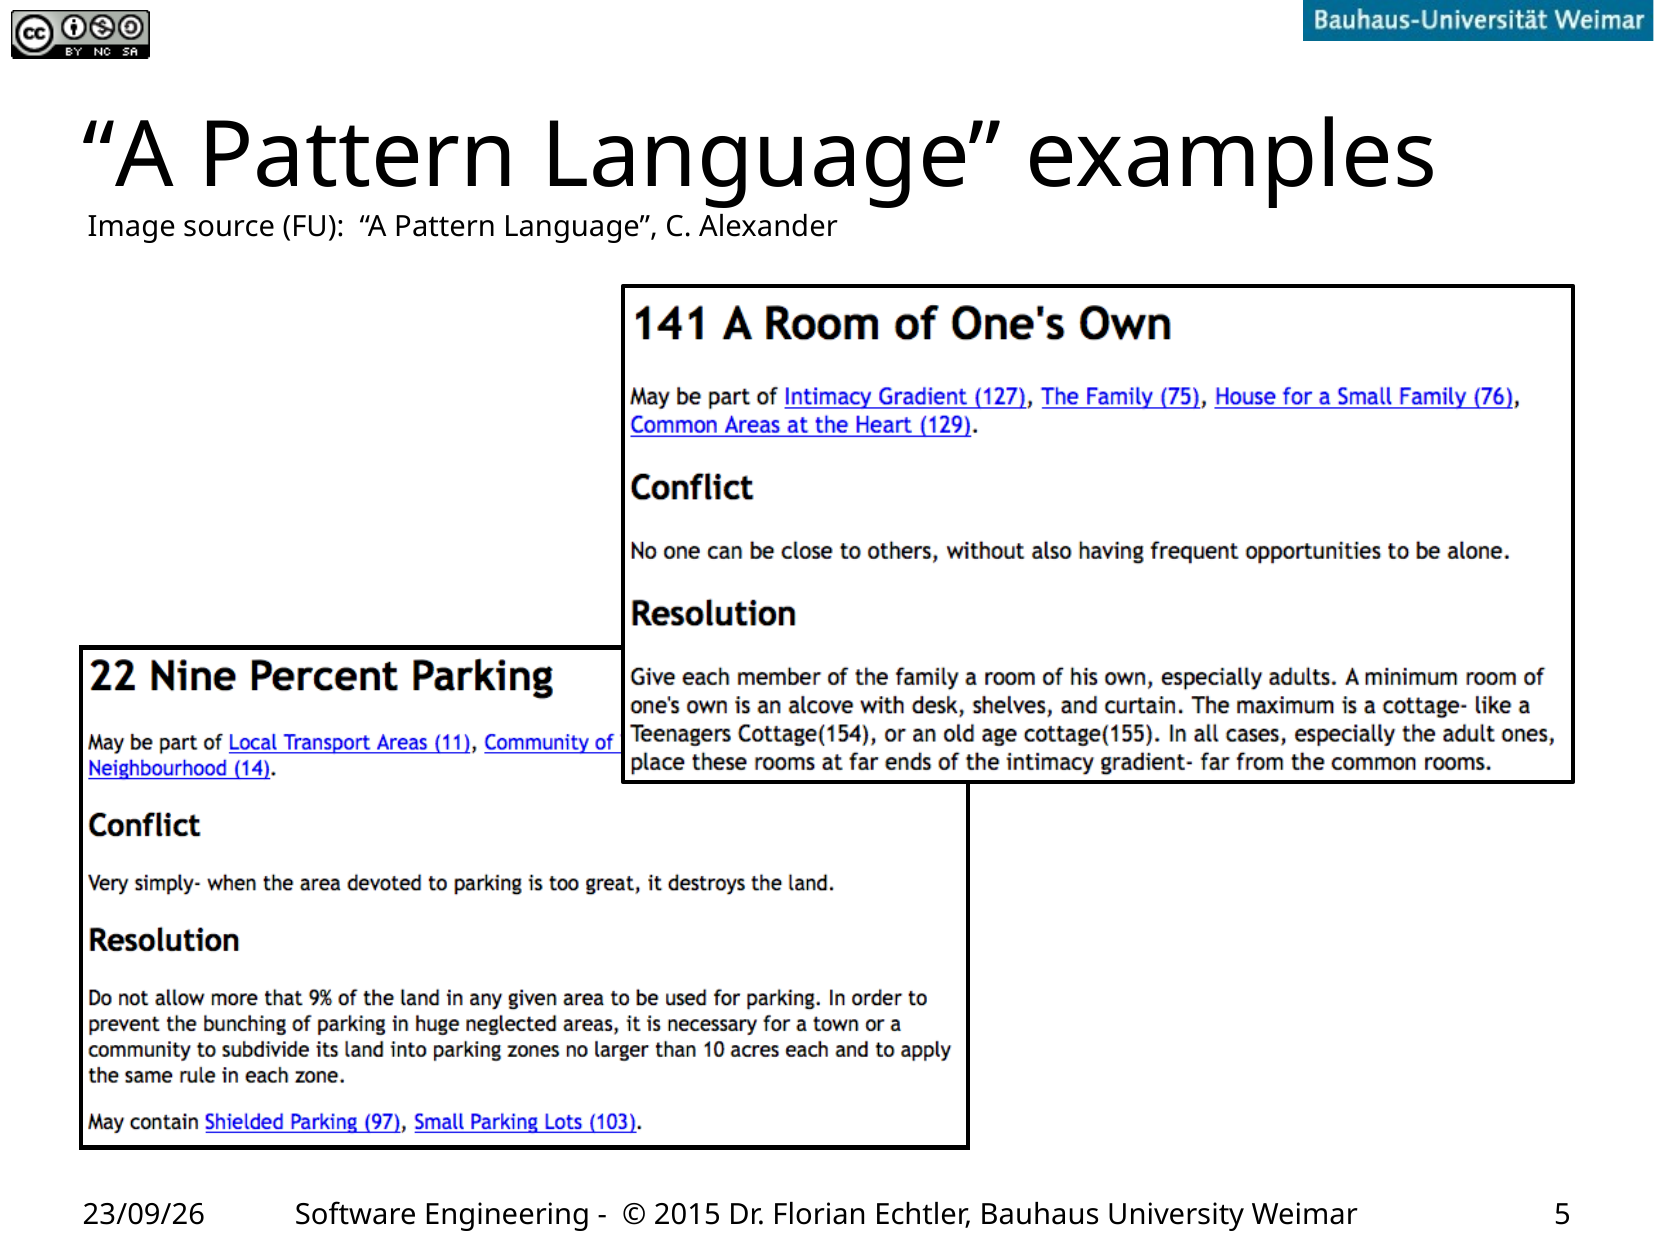

# “A Pattern Language” examples
Image source (FU): “A Pattern Language”, C. Alexander
Software Engineering - © 2015 Dr. Florian Echtler, Bauhaus University Weimar
5